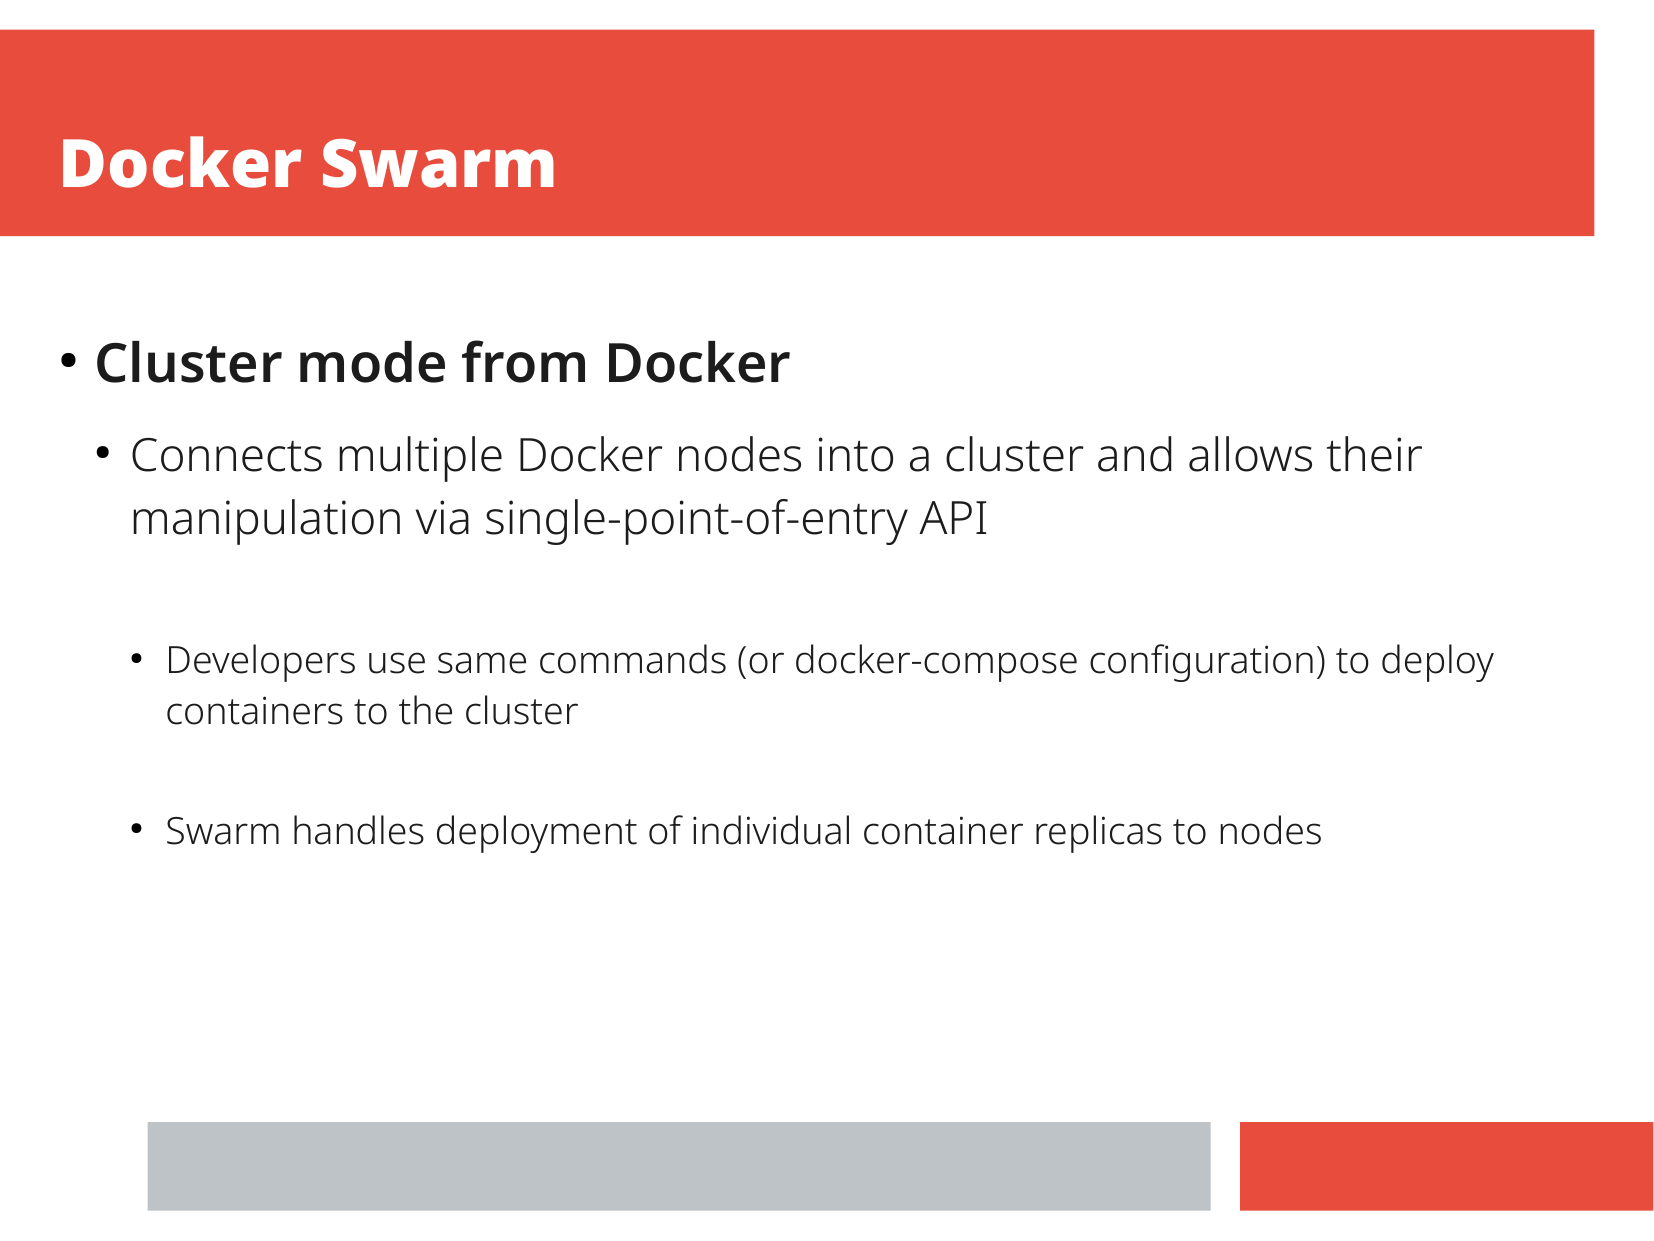

# Docker Swarm
Cluster mode from Docker
Connects multiple Docker nodes into a cluster and allows their manipulation via single-point-of-entry API
Developers use same commands (or docker-compose configuration) to deploy containers to the cluster
Swarm handles deployment of individual container replicas to nodes